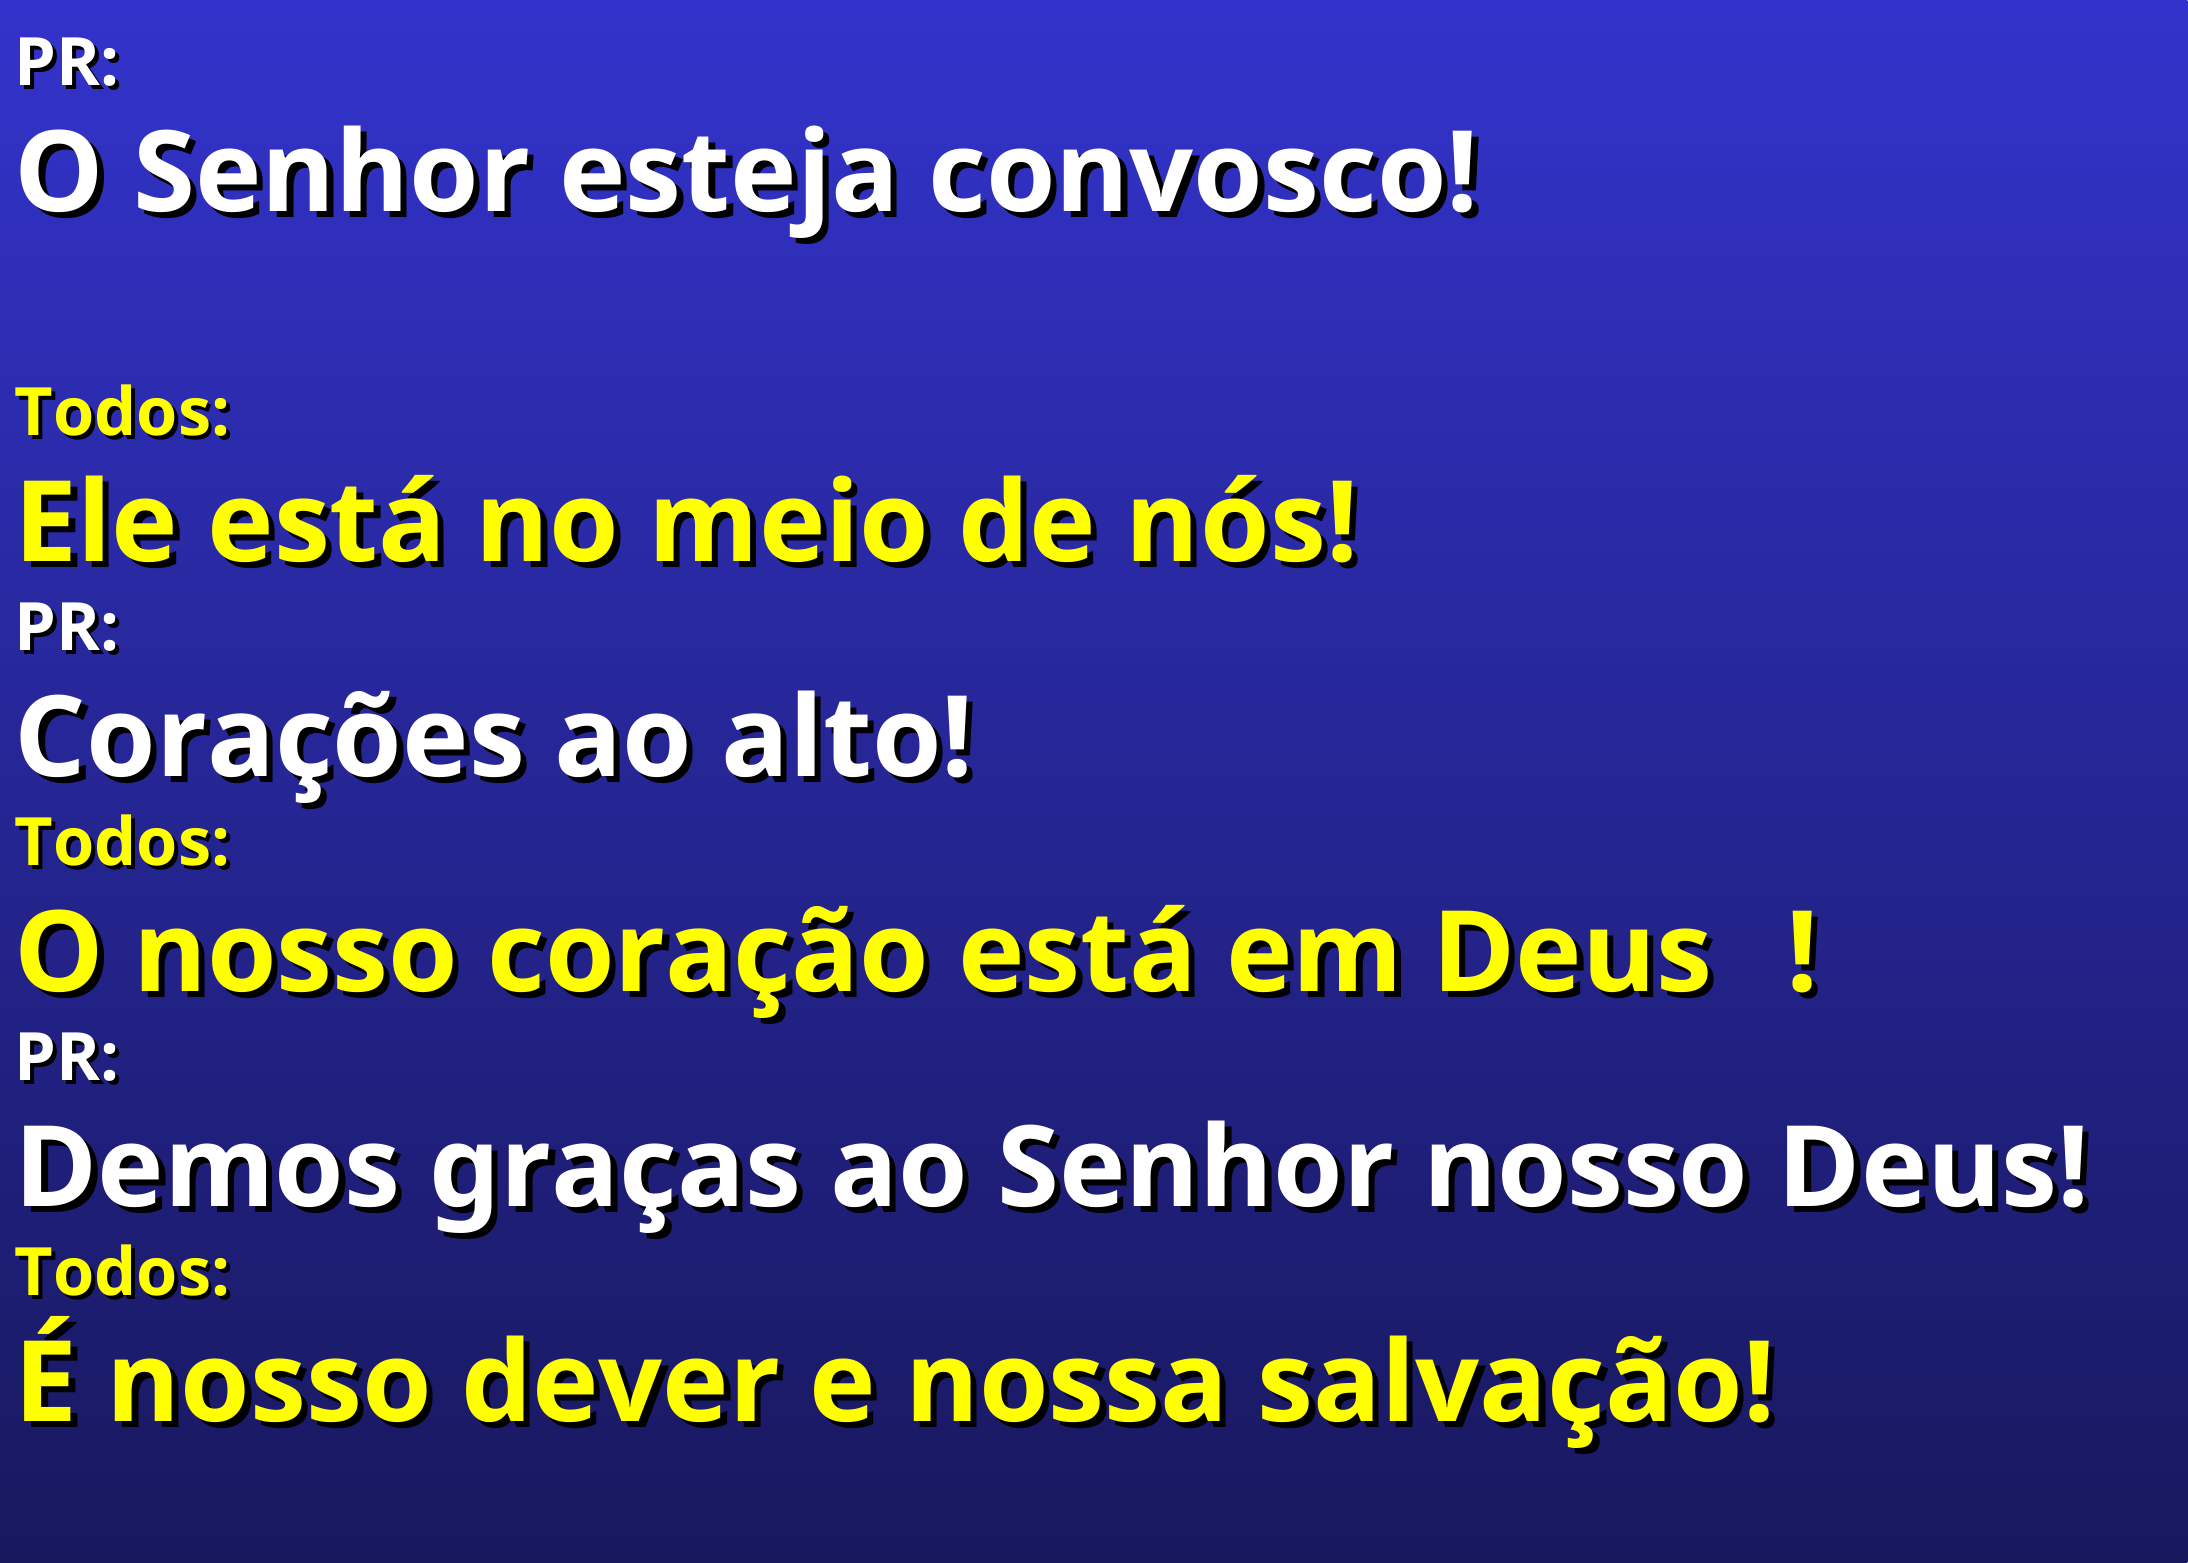

PR:
O Senhor esteja convosco!
Todos:
Ele está no meio de nós!
PR:
Corações ao alto!
Todos:
O nosso coração está em Deus	!
PR:
Demos graças ao Senhor nosso Deus!
Todos:
É nosso dever e nossa salvação!